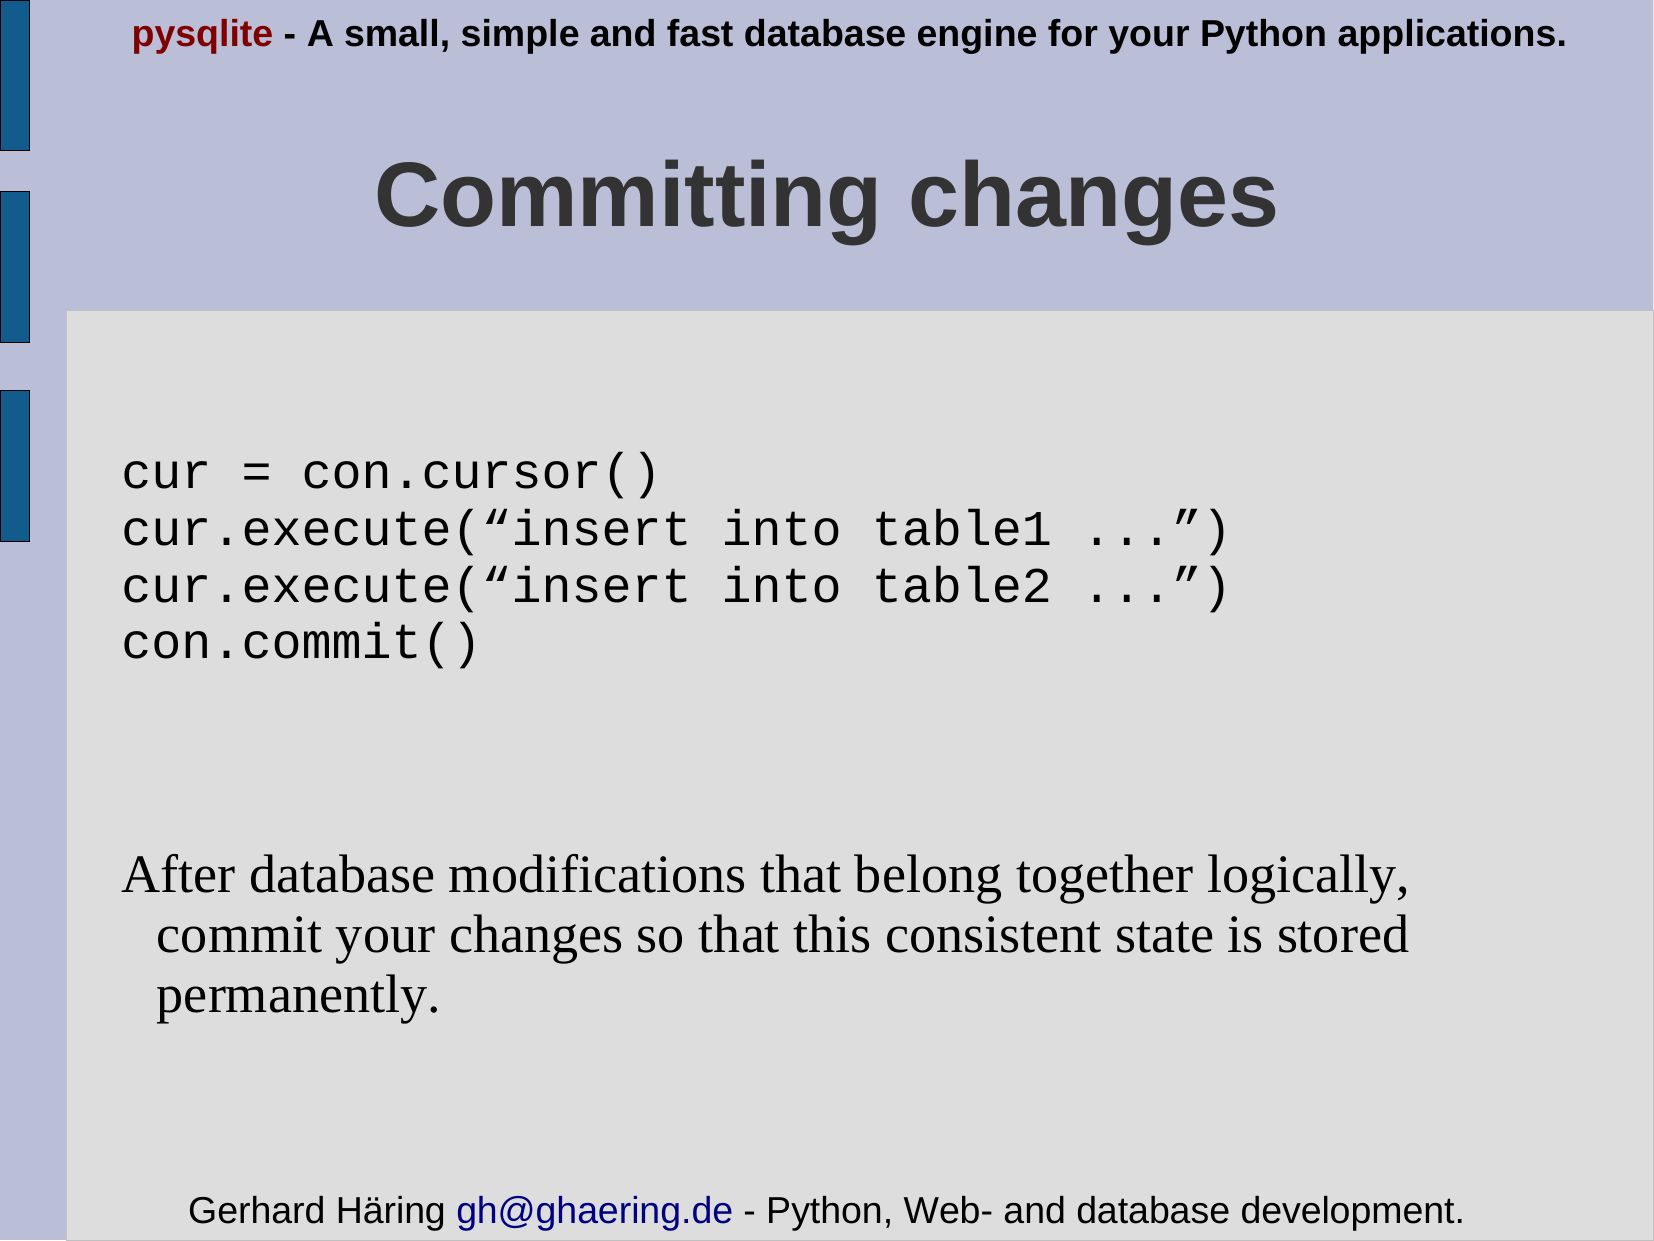

# Committing changes
cur = con.cursor()
cur.execute(“insert into table1 ...”)
cur.execute(“insert into table2 ...”)
con.commit()
After database modifications that belong together logically, commit your changes so that this consistent state is stored permanently.